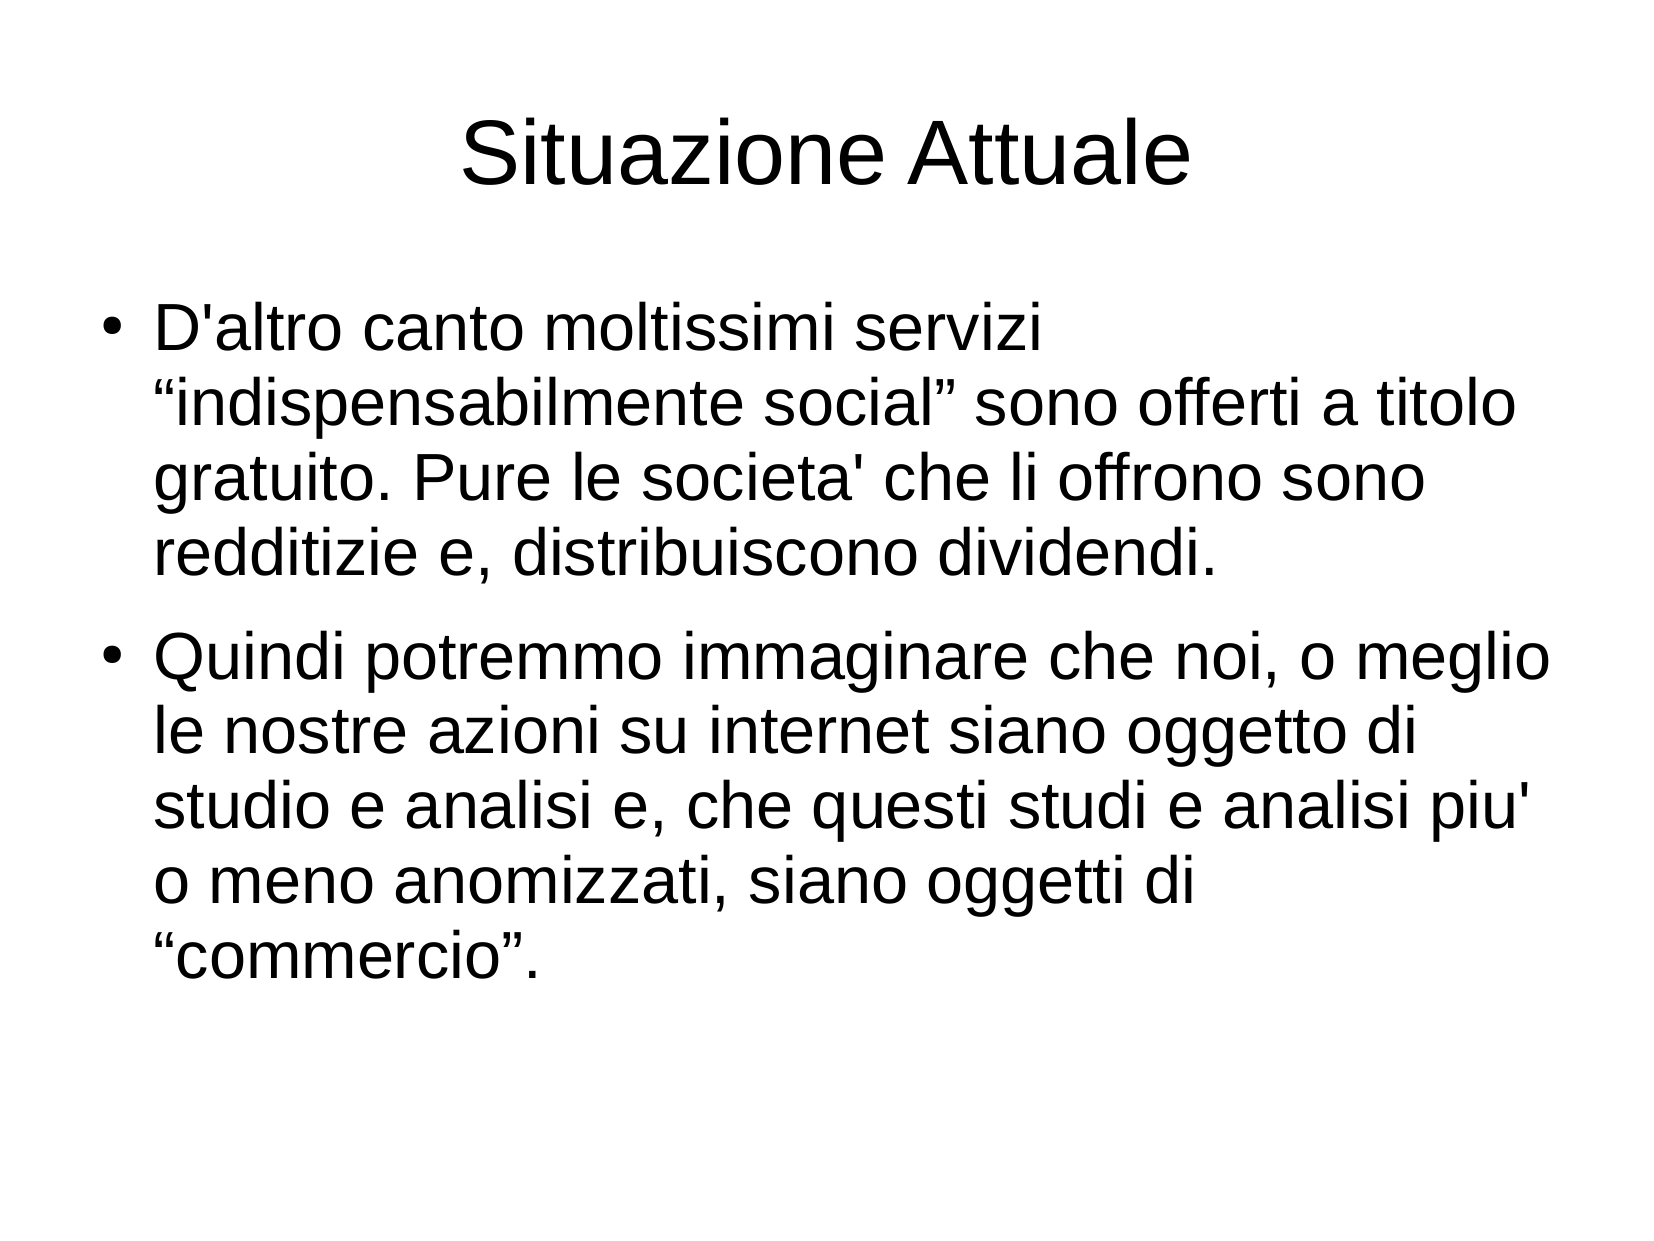

# Situazione Attuale
D'altro canto moltissimi servizi “indispensabilmente social” sono offerti a titolo gratuito. Pure le societa' che li offrono sono redditizie e, distribuiscono dividendi.
Quindi potremmo immaginare che noi, o meglio le nostre azioni su internet siano oggetto di studio e analisi e, che questi studi e analisi piu' o meno anomizzati, siano oggetti di “commercio”.